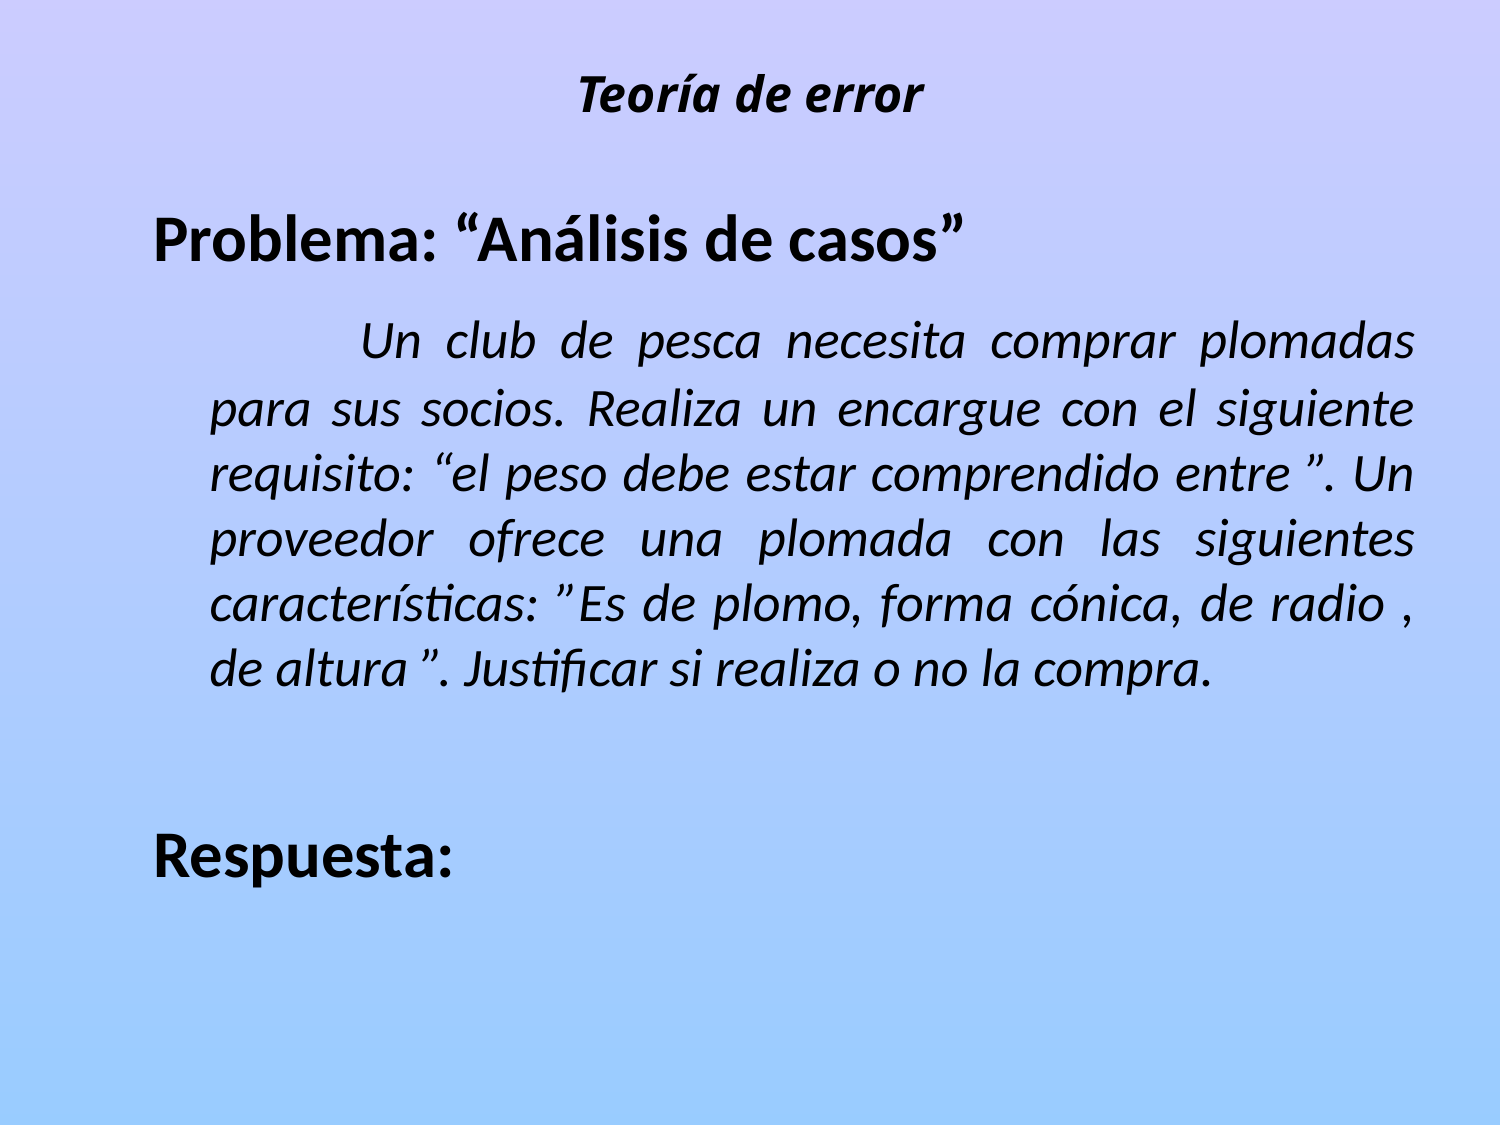

# Teoría de error
Problema: “Análisis de casos”
		Un club de pesca necesita comprar plomadas para sus socios. Realiza un encargue con el siguiente requisito: “el peso debe estar comprendido entre ”. Un proveedor ofrece una plomada con las siguientes características: ”Es de plomo, forma cónica, de radio , de altura ”. Justificar si realiza o no la compra.
Respuesta: